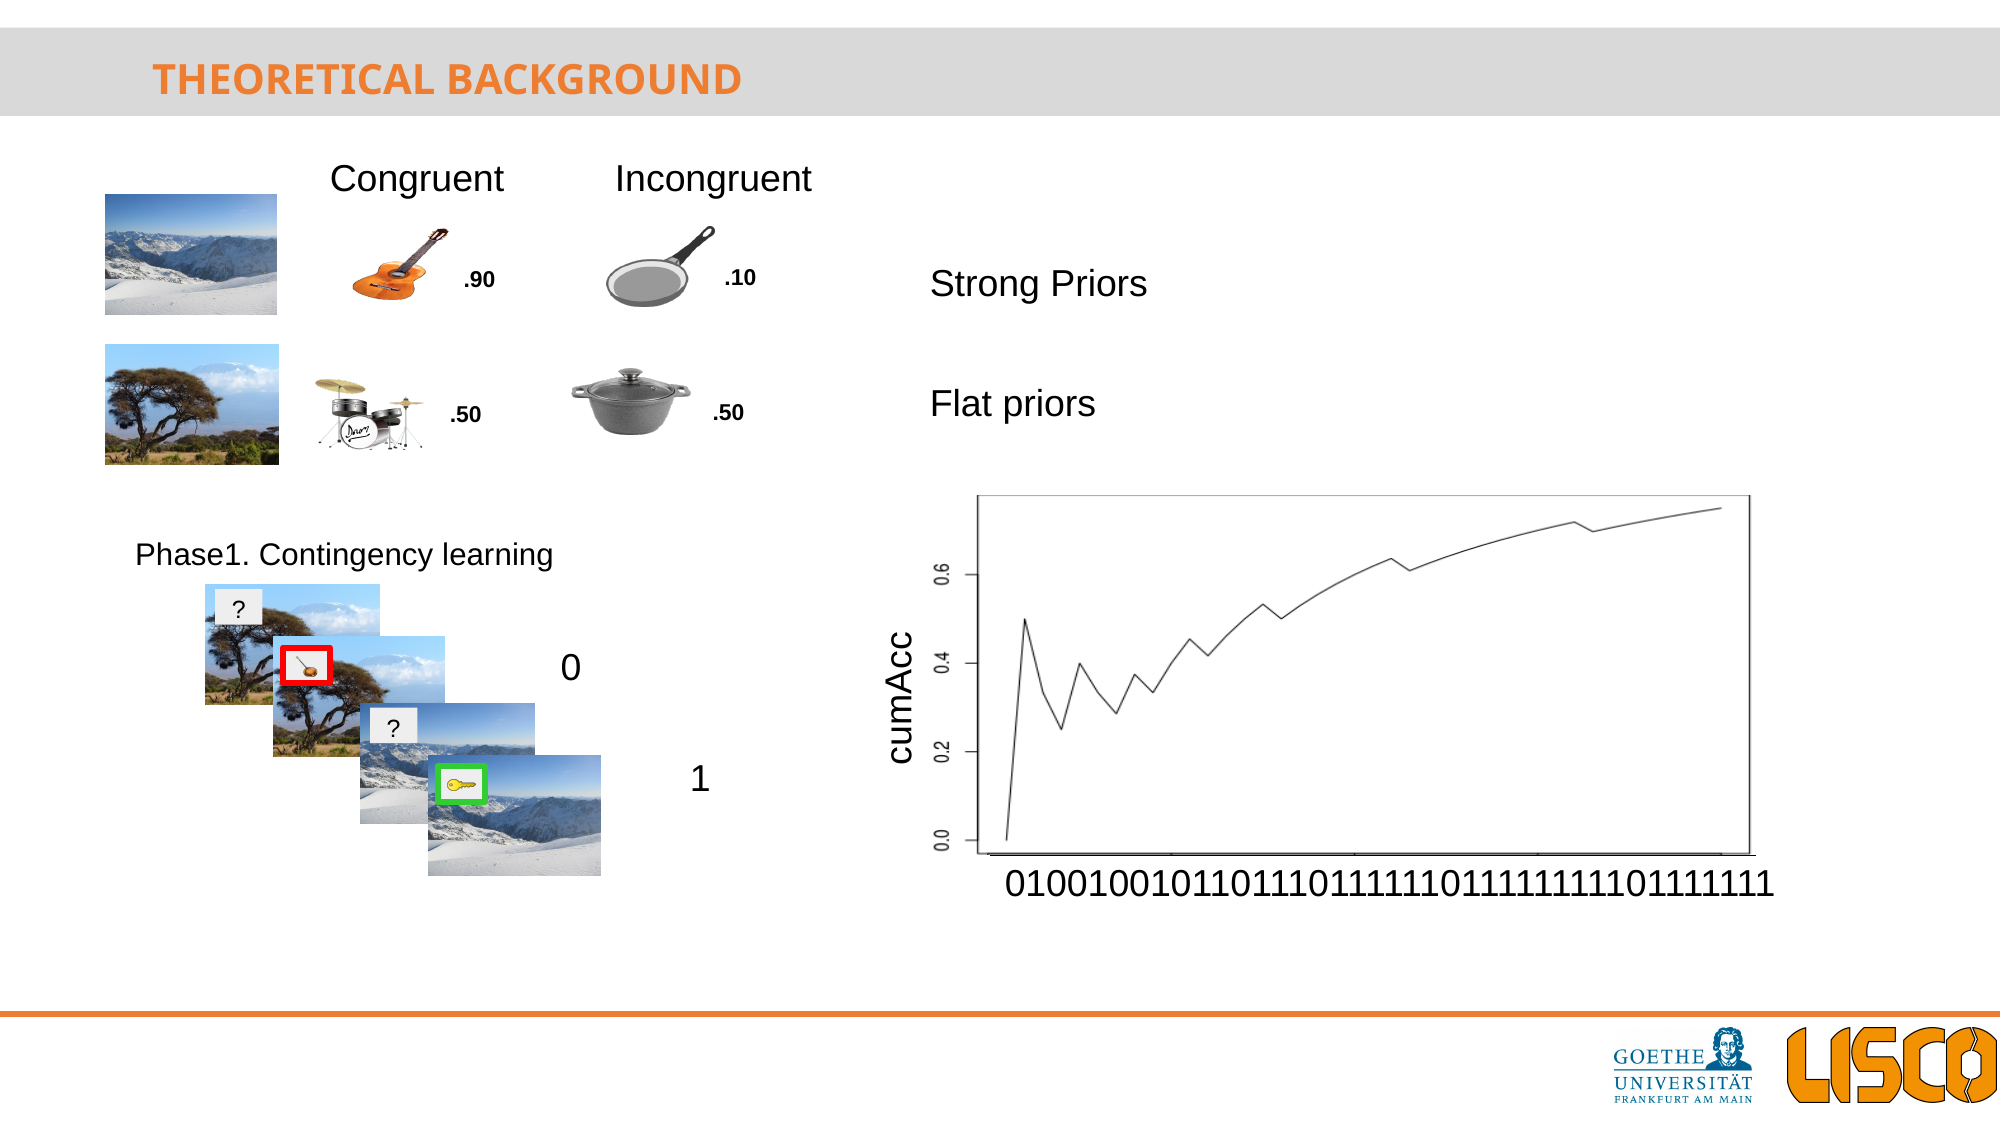

THEORETICAL BACKGROUND
Congruent
Incongruent
.10
Strong Priors
.90
Flat priors
.50
.50
cumAcc
Phase1. Contingency learning
?
0
?
1
0100100101101110111111011111111101111111